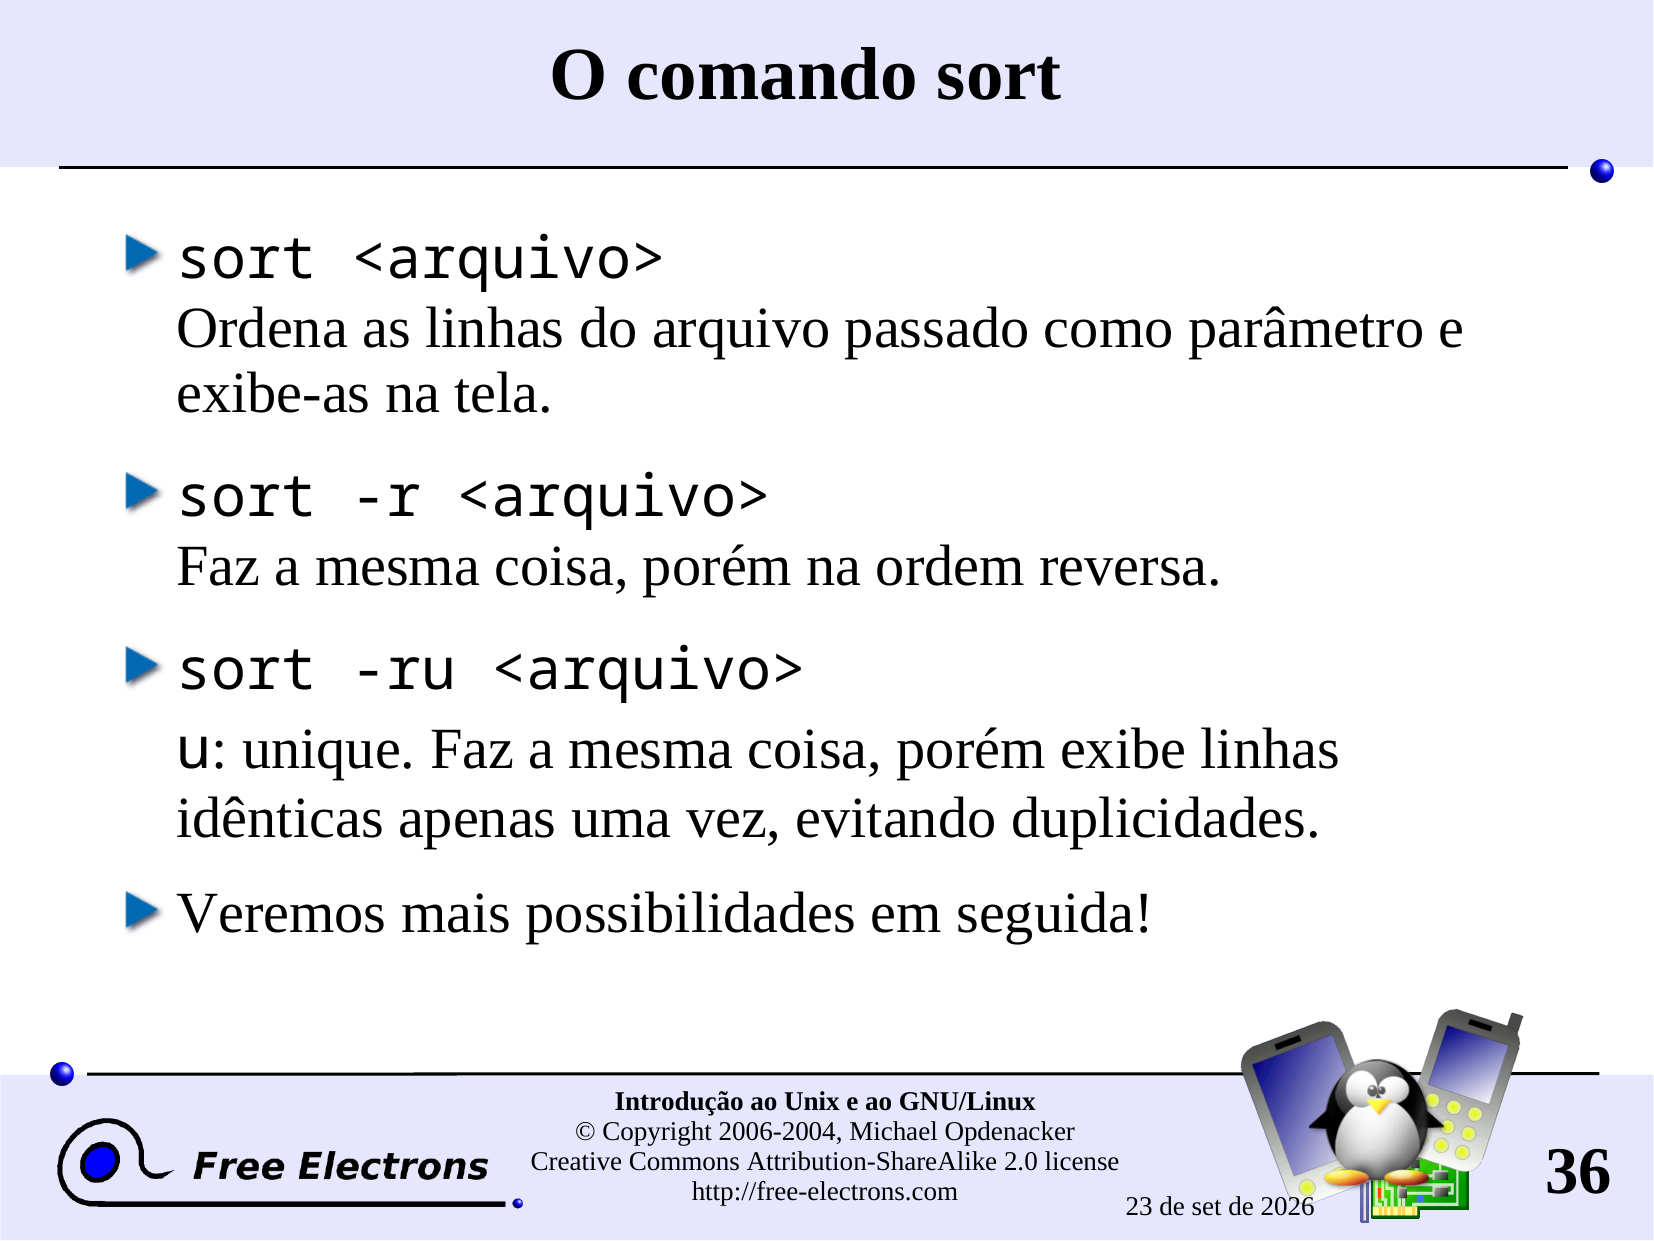

# O comando sort
sort <arquivo>
Ordena as linhas do arquivo passado como parâmetro e exibe-as na tela.
sort -r <arquivo>
Faz a mesma coisa, porém na ordem reversa.
sort -ru <arquivo>
u: unique. Faz a mesma coisa, porém exibe linhas idênticas apenas uma vez, evitando duplicidades.
Veremos mais possibilidades em seguida!